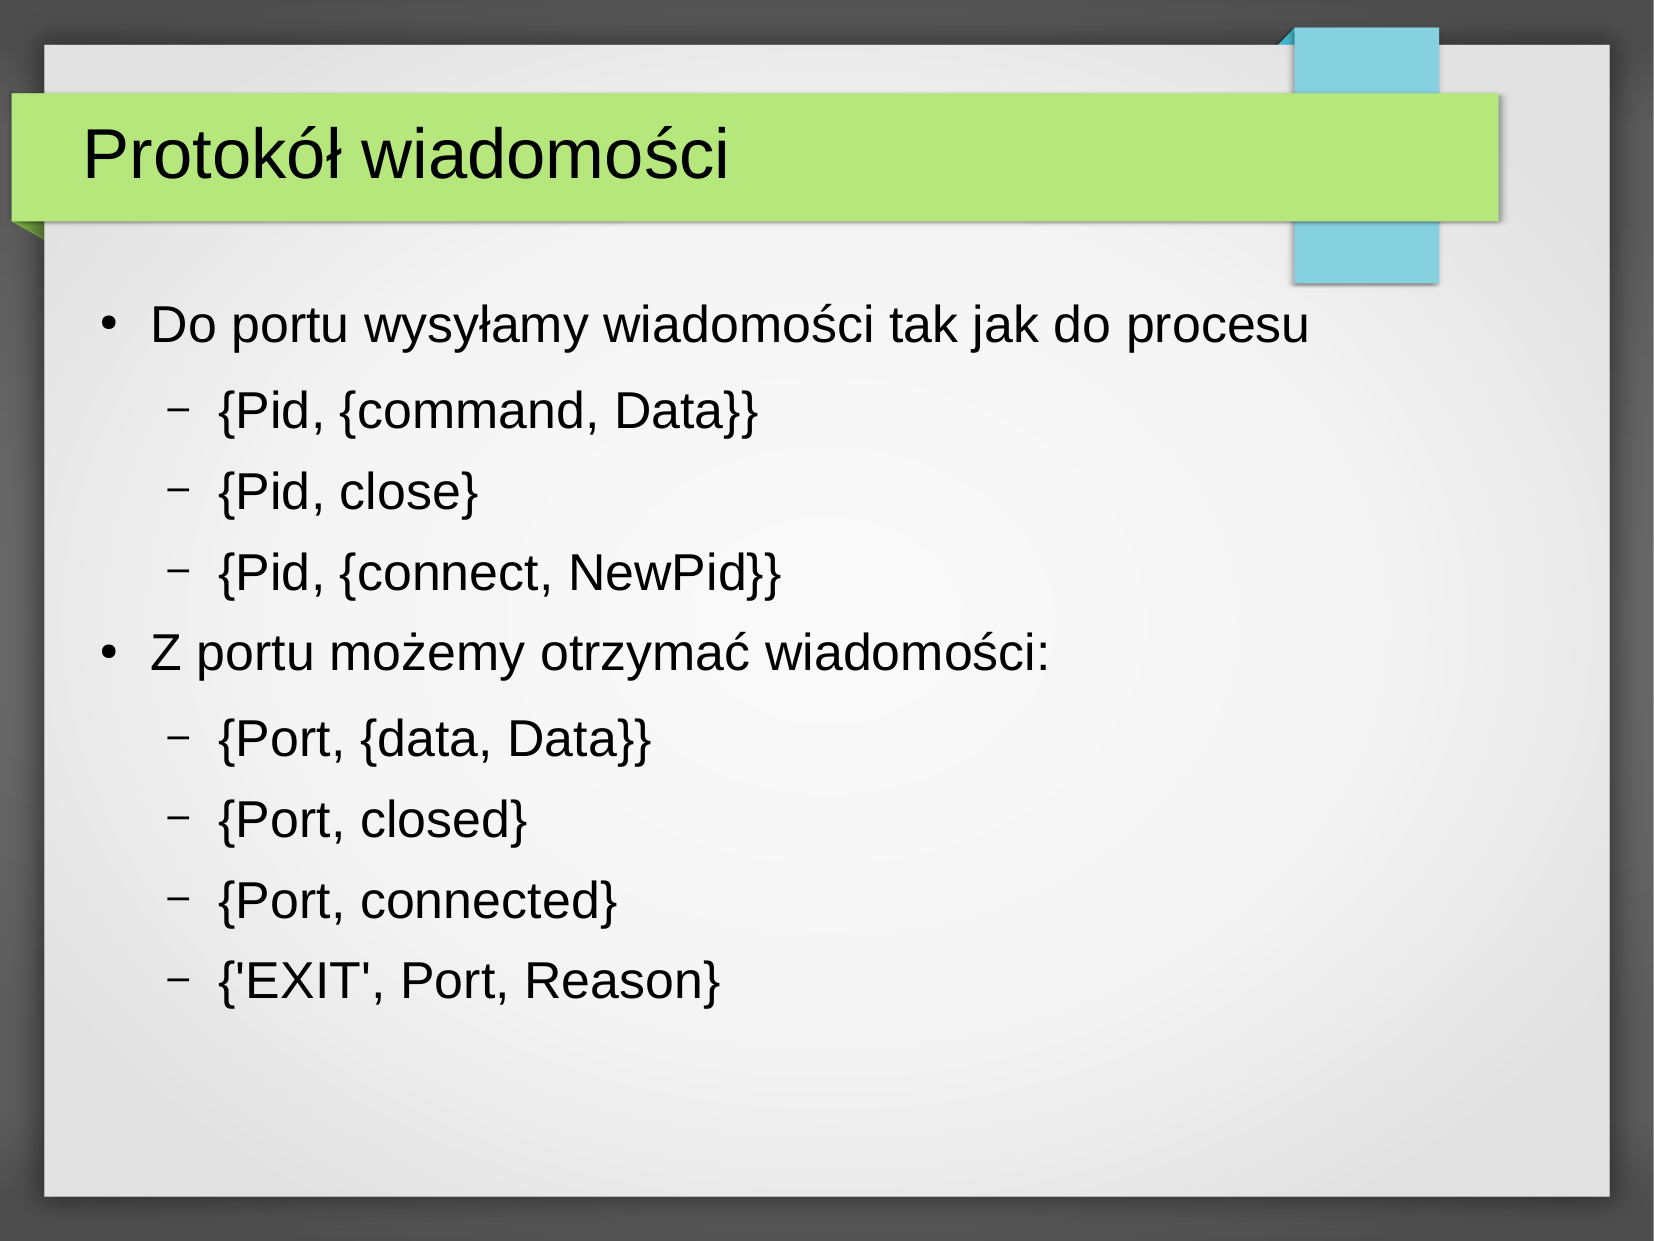

# Protokół wiadomości
Do portu wysyłamy wiadomości tak jak do procesu
{Pid, {command, Data}}
{Pid, close}
{Pid, {connect, NewPid}}
Z portu możemy otrzymać wiadomości:
{Port, {data, Data}}
{Port, closed}
{Port, connected}
{'EXIT', Port, Reason}